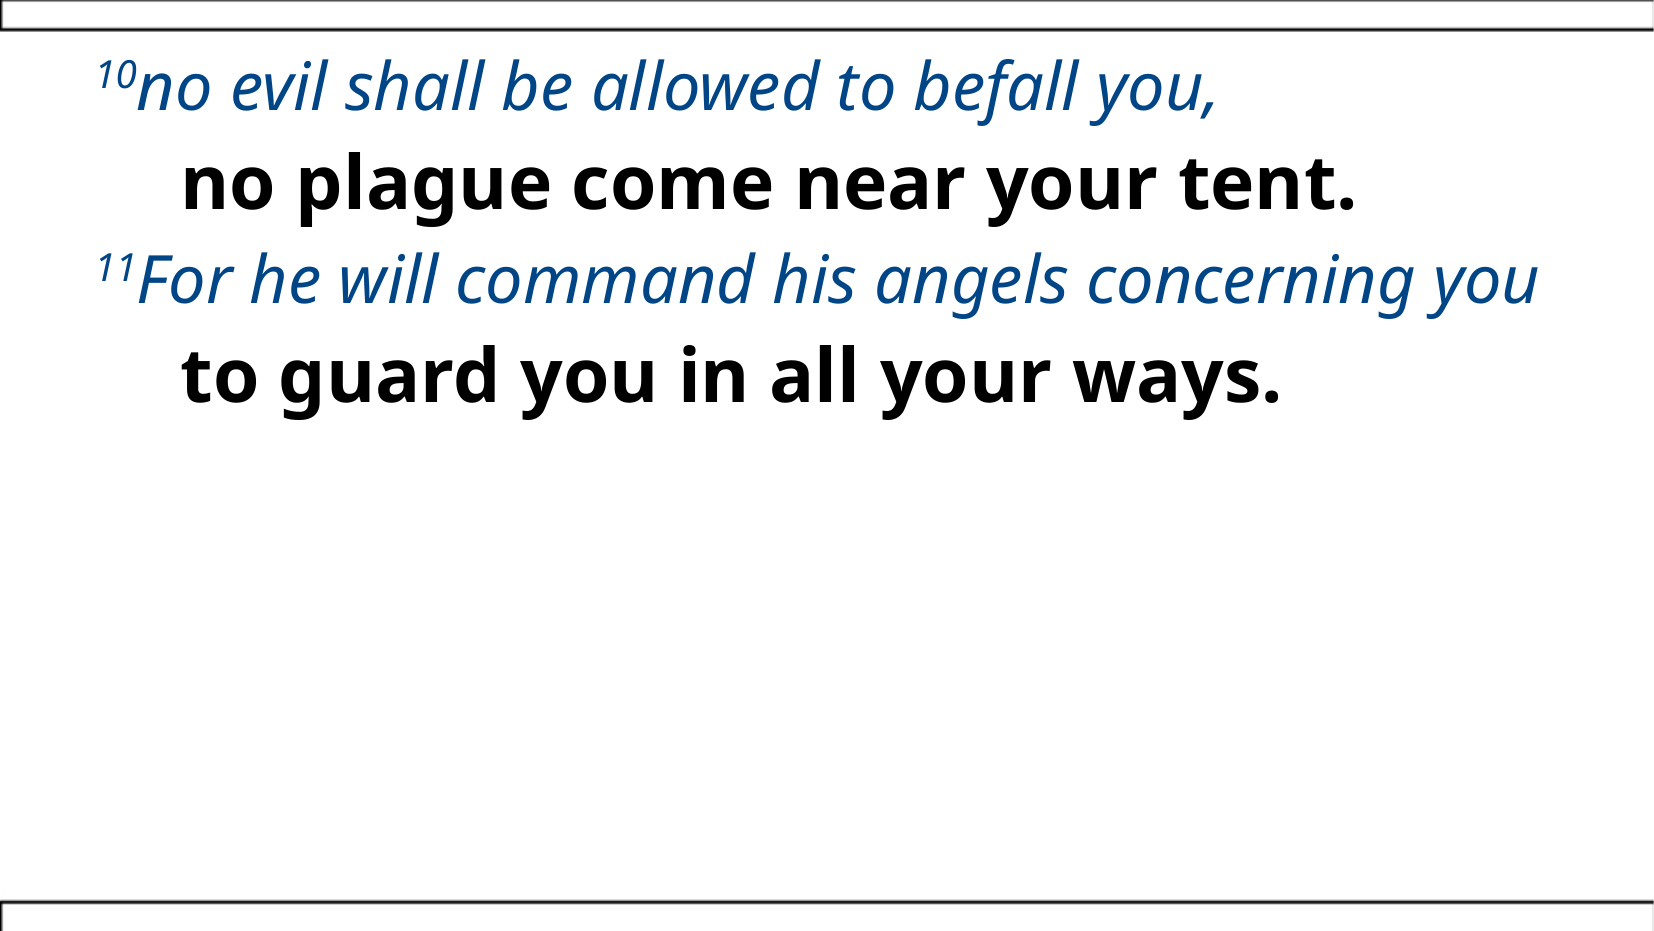

10no evil shall be allowed to befall you,
 no plague come near your tent.
11For he will command his angels concerning you
 to guard you in all your ways.